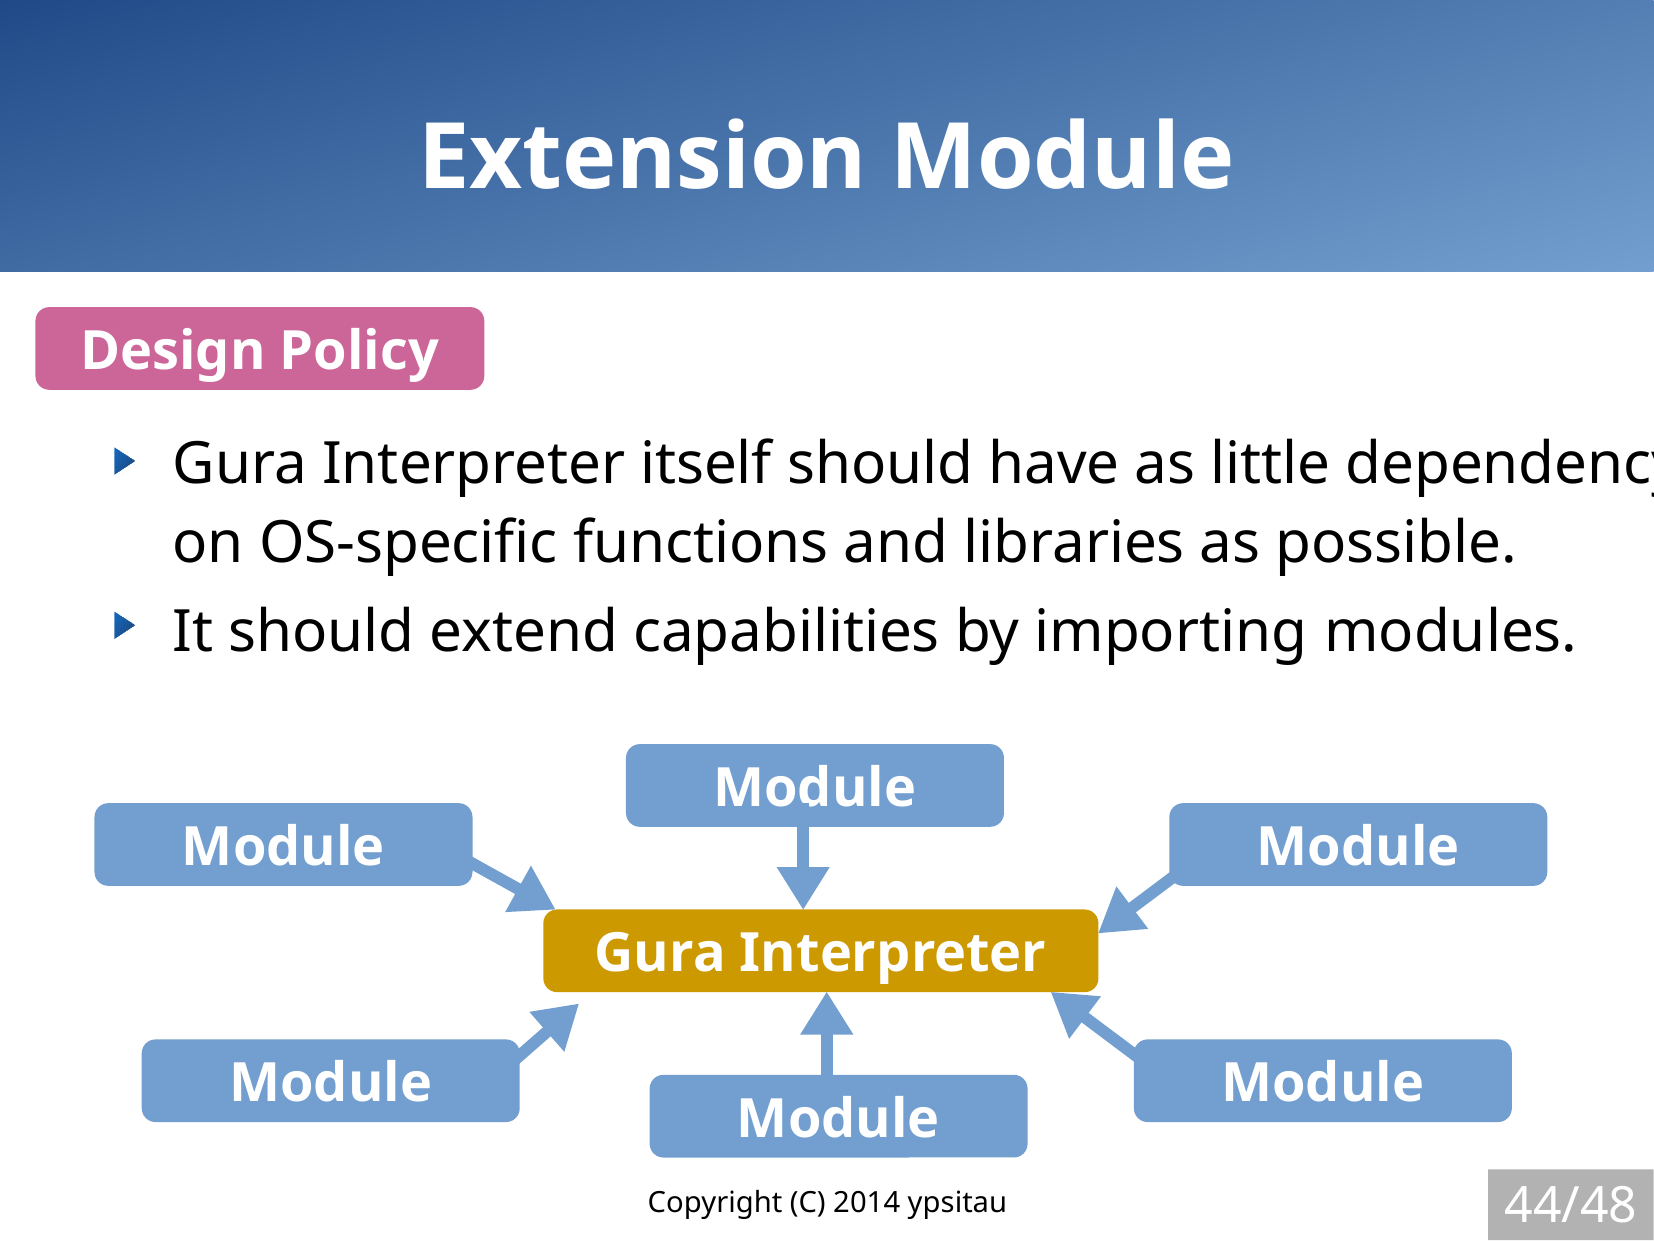

# Extension Module
Design Policy
Gura Interpreter itself should have as little dependency
on OS-specific functions and libraries as possible.
It should extend capabilities by importing modules.
Module
Module
Module
Gura Interpreter
Module
Module
Module
44
Copyright (C) 2014 ypsitau